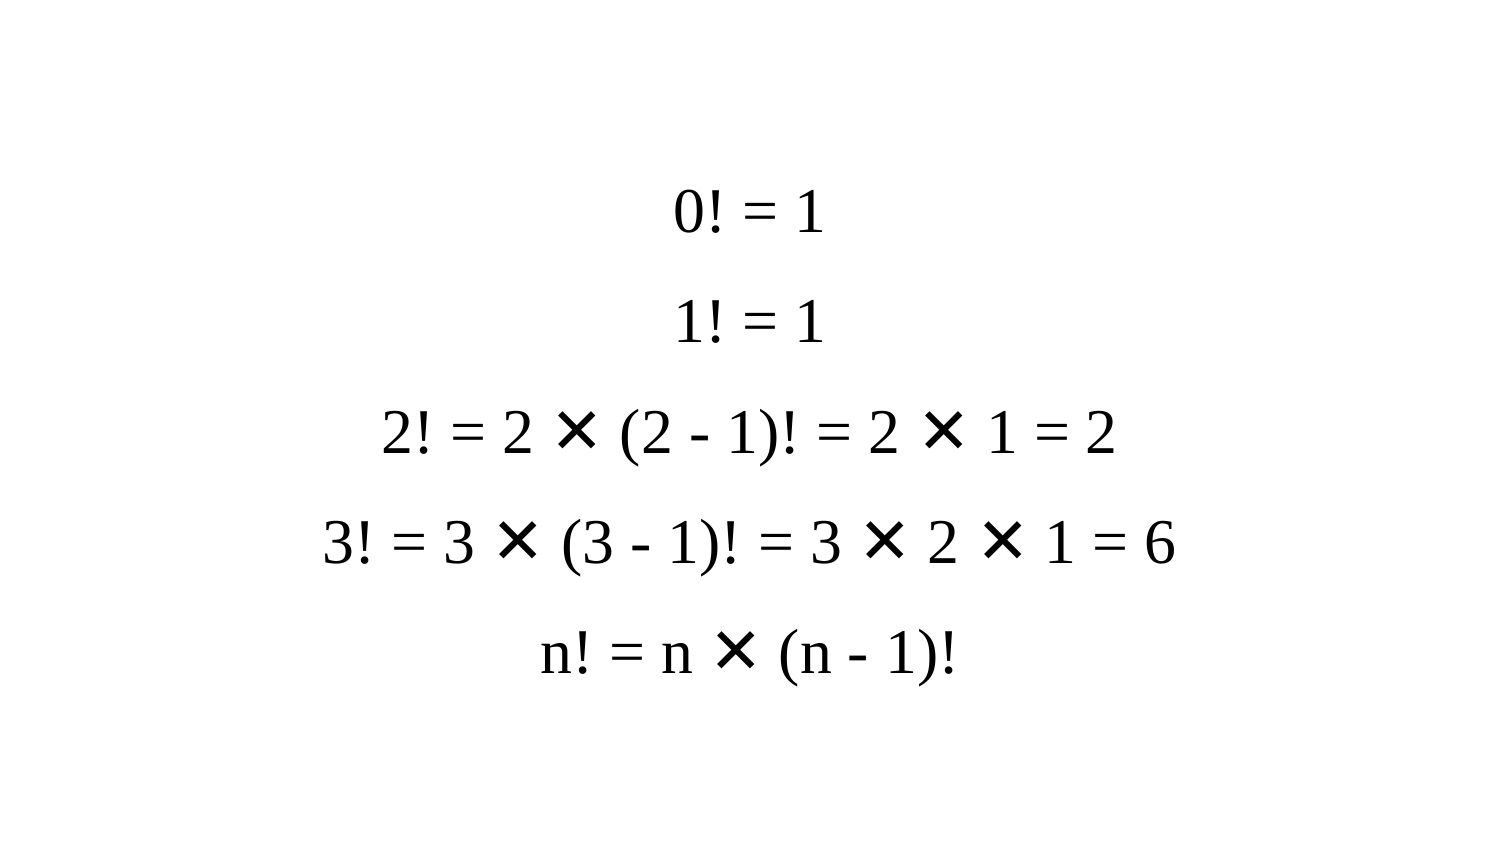

# 0! = 1
1! = 1
2! = 2 ✕ (2 - 1)! = 2 ✕ 1 = 2
3! = 3 ✕ (3 - 1)! = 3 ✕ 2 ✕ 1 = 6
n! = n ✕ (n - 1)!